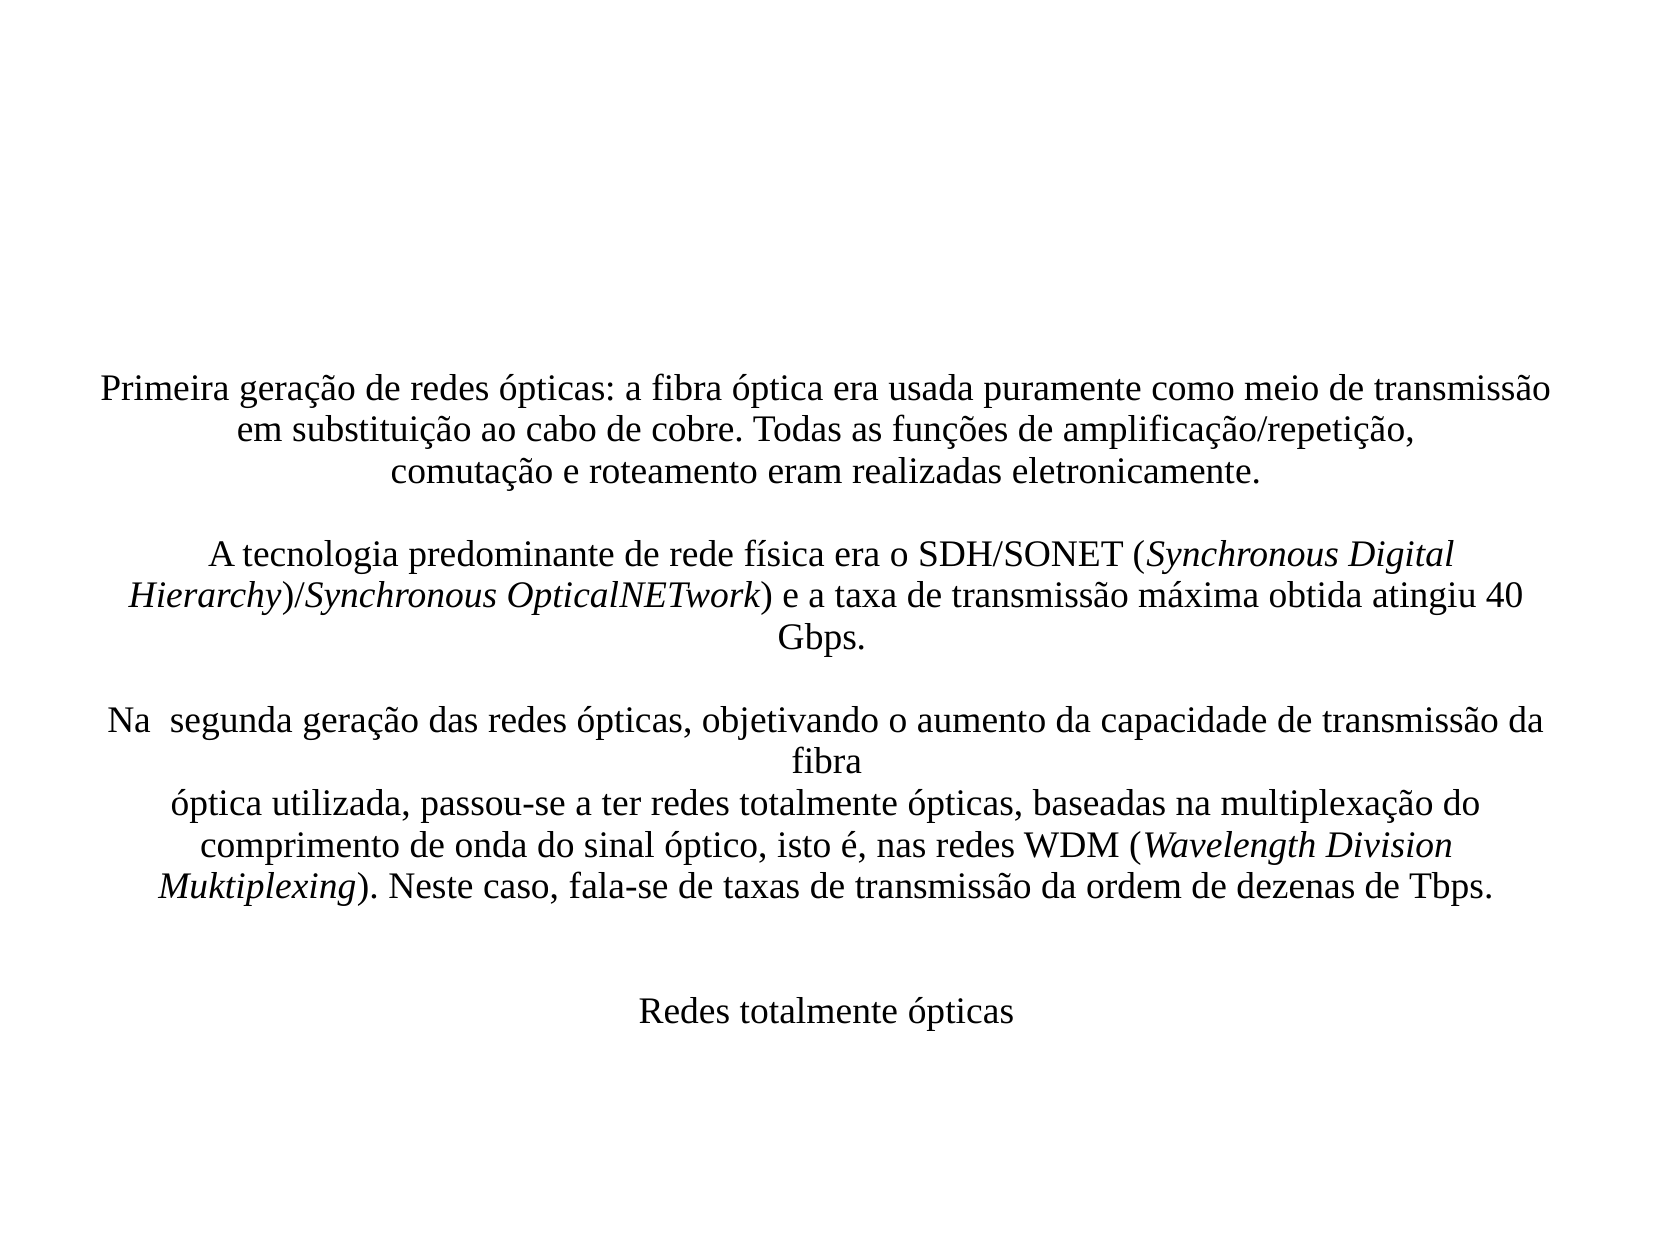

#
Primeira geração de redes ópticas: a fibra óptica era usada puramente como meio de transmissão em substituição ao cabo de cobre. Todas as funções de amplificação/repetição,
comutação e roteamento eram realizadas eletronicamente.
 A tecnologia predominante de rede física era o SDH/SONET (Synchronous Digital Hierarchy)/Synchronous OpticalNETwork) e a taxa de transmissão máxima obtida atingiu 40 Gbps.
Na segunda geração das redes ópticas, objetivando o aumento da capacidade de transmissão da fibra
óptica utilizada, passou-se a ter redes totalmente ópticas, baseadas na multiplexação do
comprimento de onda do sinal óptico, isto é, nas redes WDM (Wavelength Division
Muktiplexing). Neste caso, fala-se de taxas de transmissão da ordem de dezenas de Tbps.
Redes totalmente ópticas